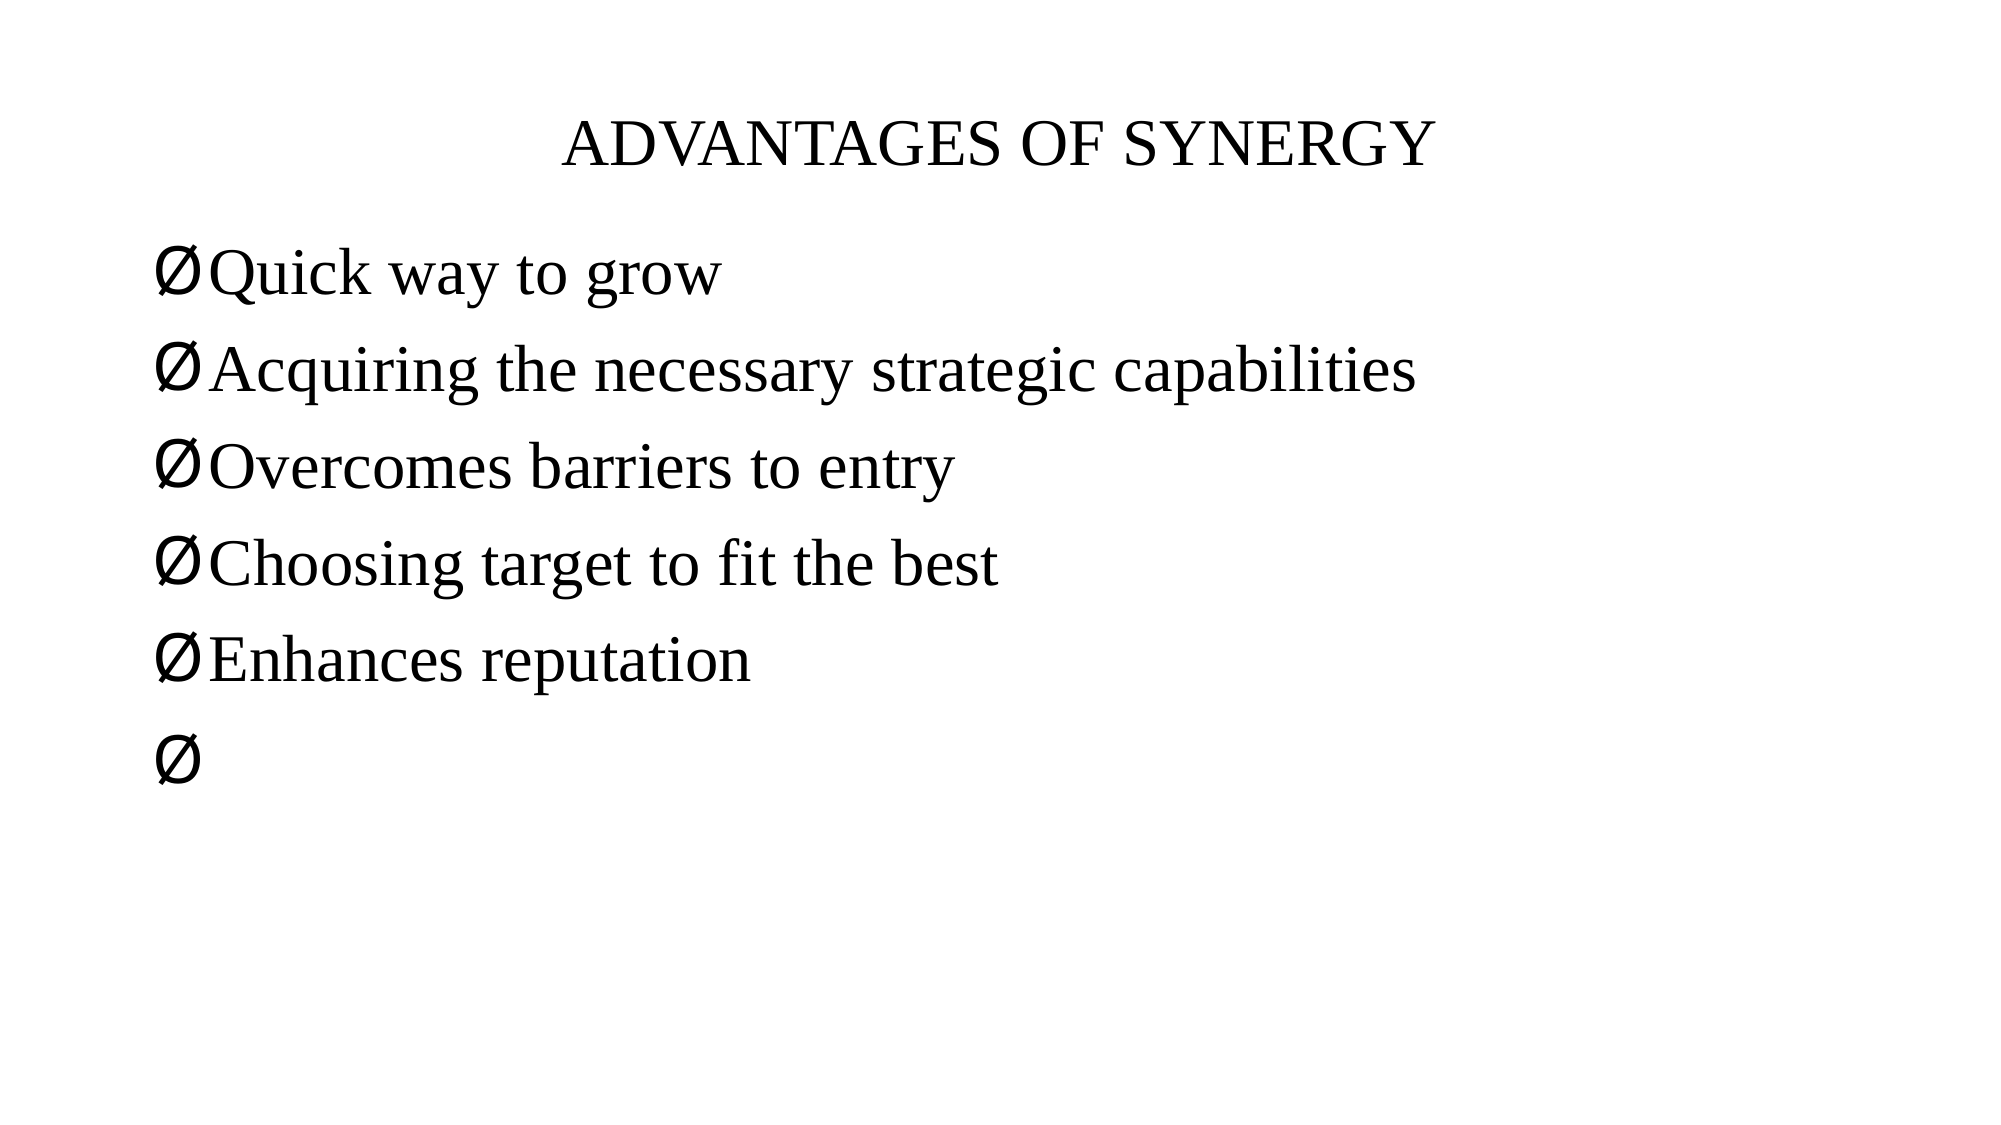

# ADVANTAGES OF SYNERGY
Quick way to grow
Acquiring the necessary strategic capabilities
Overcomes barriers to entry
Choosing target to fit the best
Enhances reputation